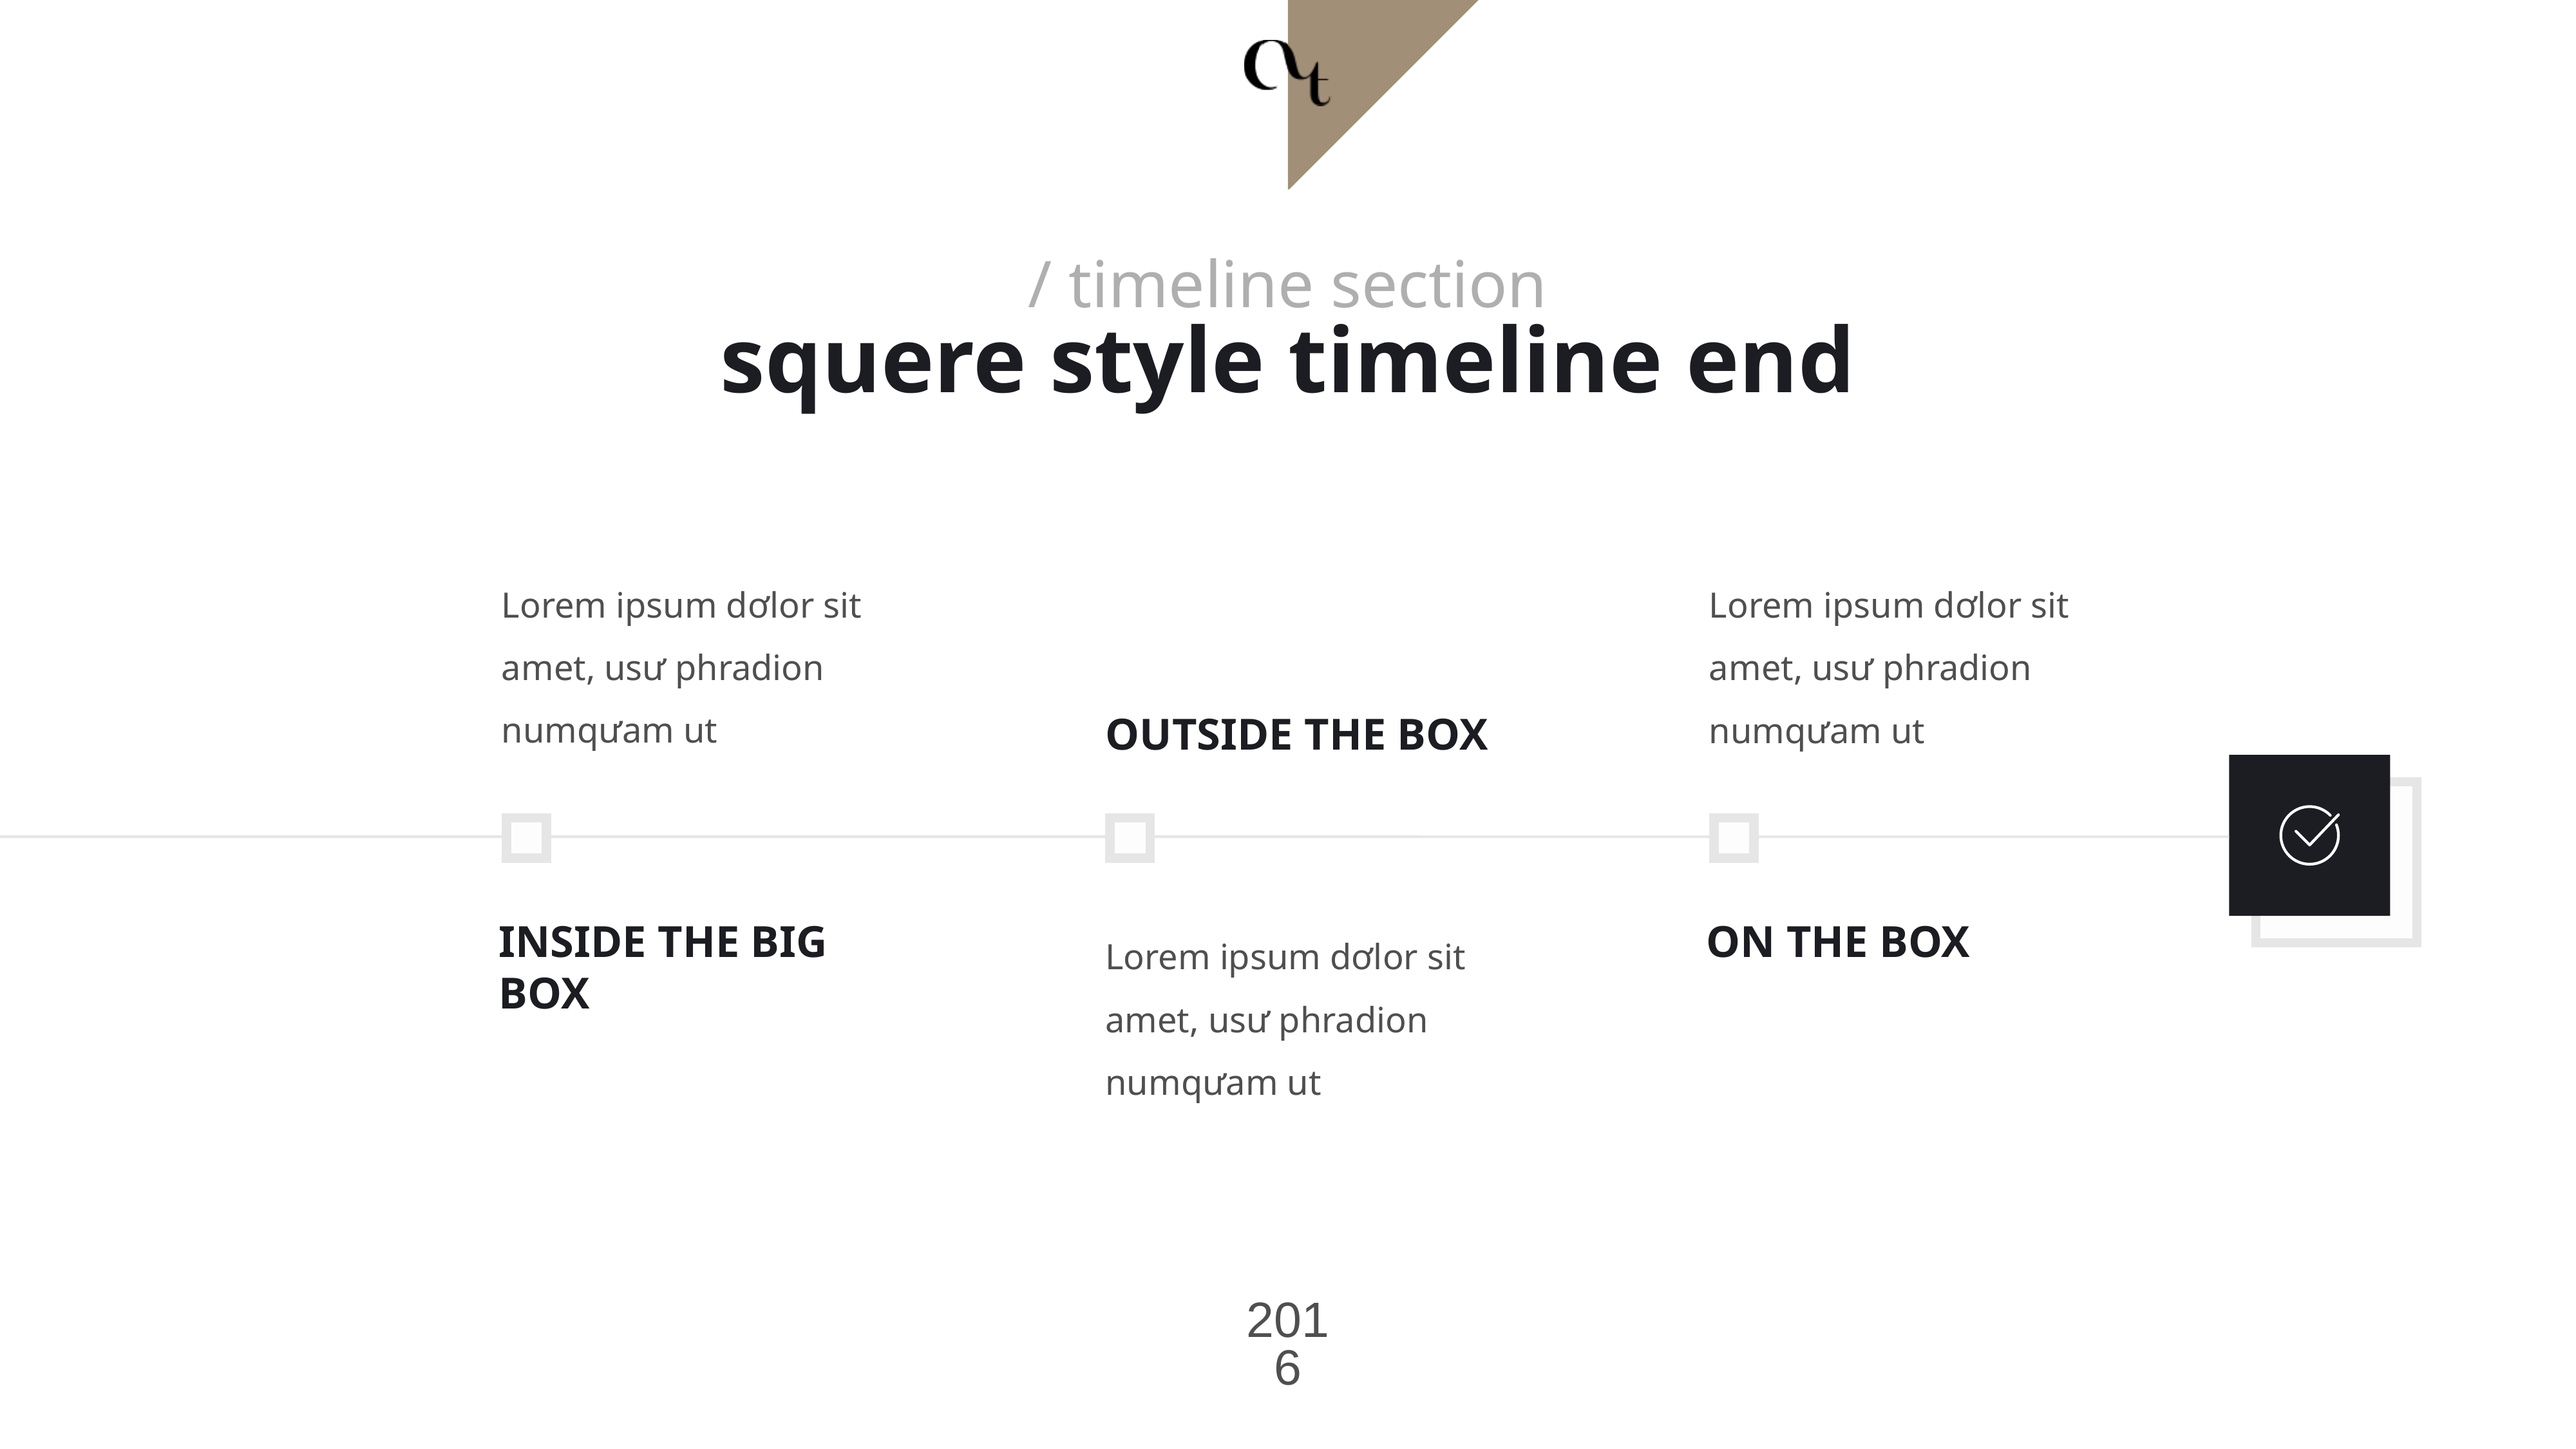

SLIDE
/ timeline section
squere style timeline end
# Lorem ipsum dơlor sit amet, usư phradion numqưam ut
Lorem ipsum dơlor sit amet, usư phradion numqưam ut
OUTSIDE THE BOX
Lorem ipsum dơlor sit amet, usư phradion numqưam ut
INSIDE THE BIG BOX
ON THE BOX
2016